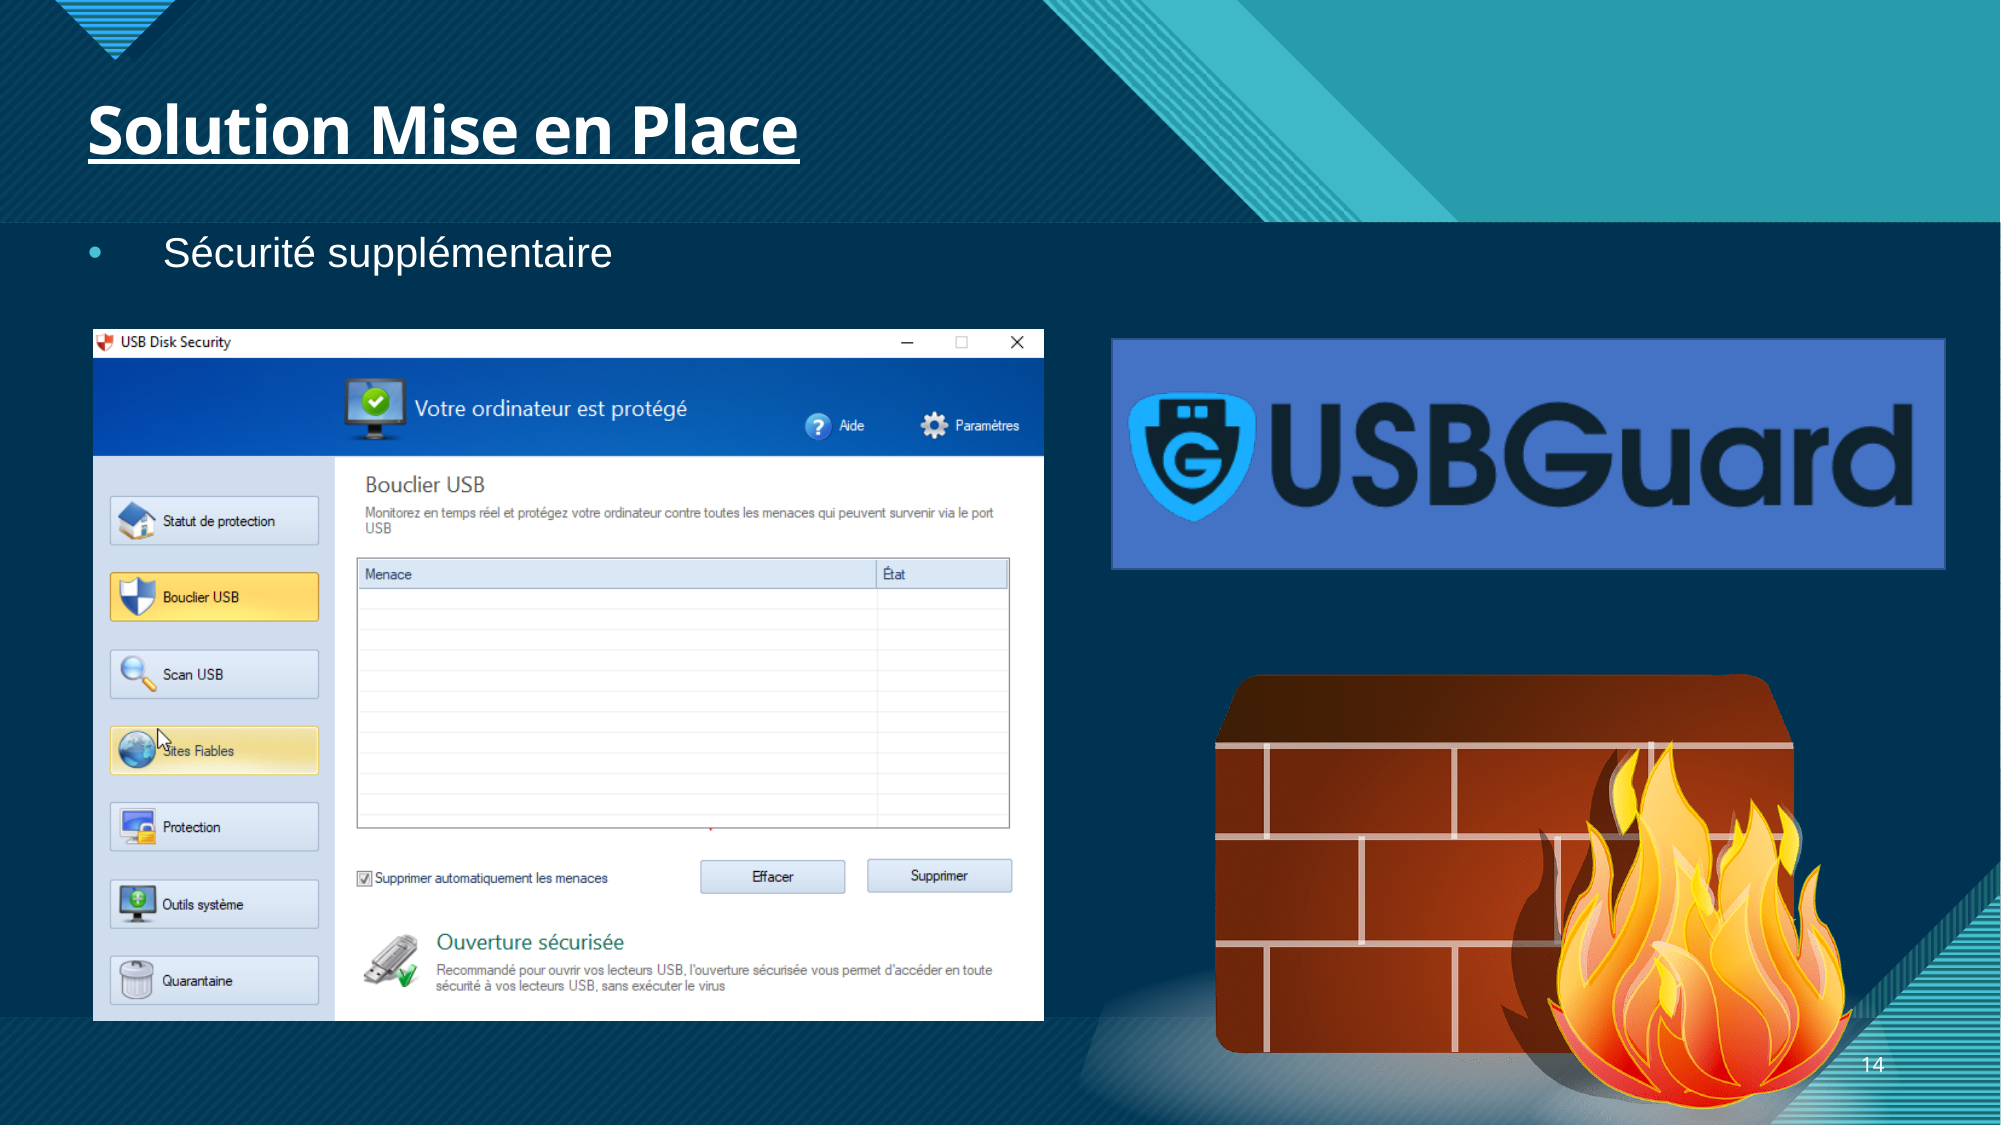

# Solution Mise en Place
Sécurité supplémentaire